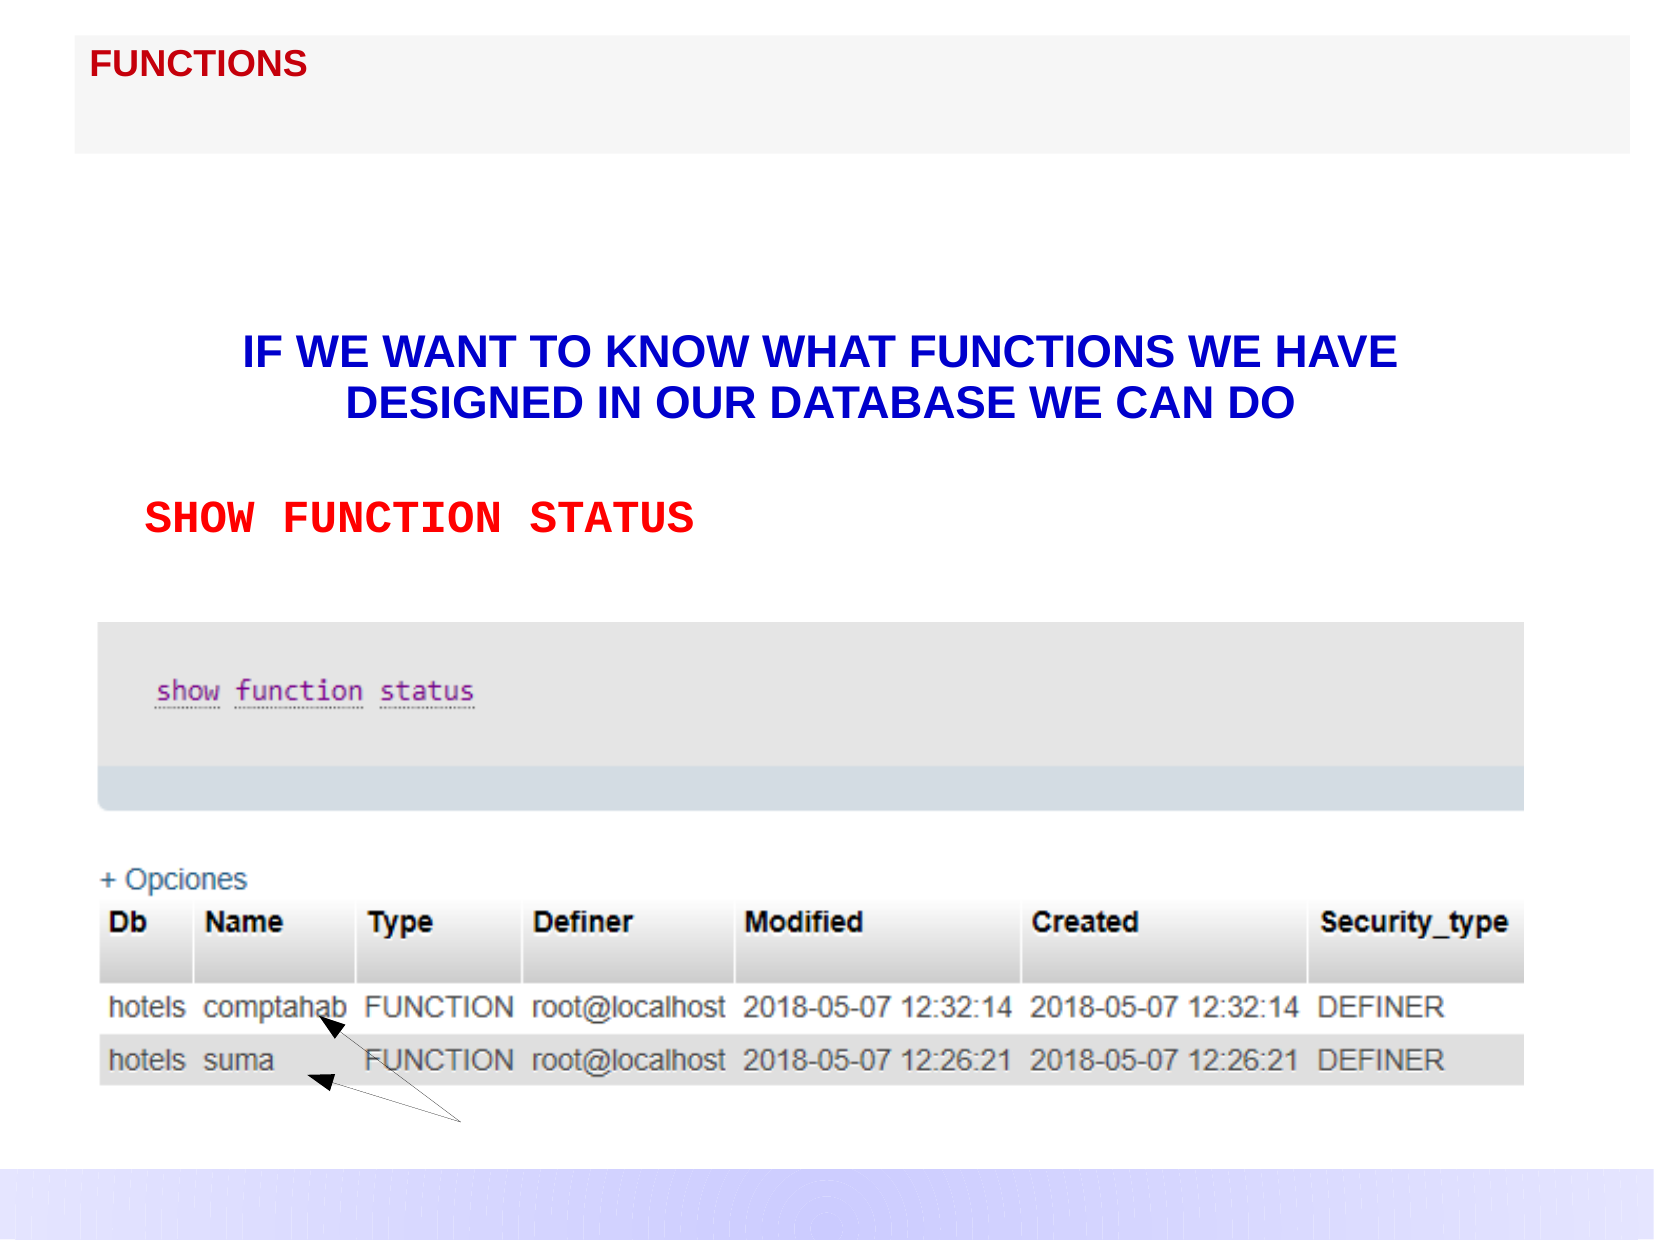

FUNCTIONS
IF WE WANT TO KNOW WHAT FUNCTIONS WE HAVE DESIGNED IN OUR DATABASE WE CAN DO
SHOW FUNCTION STATUS